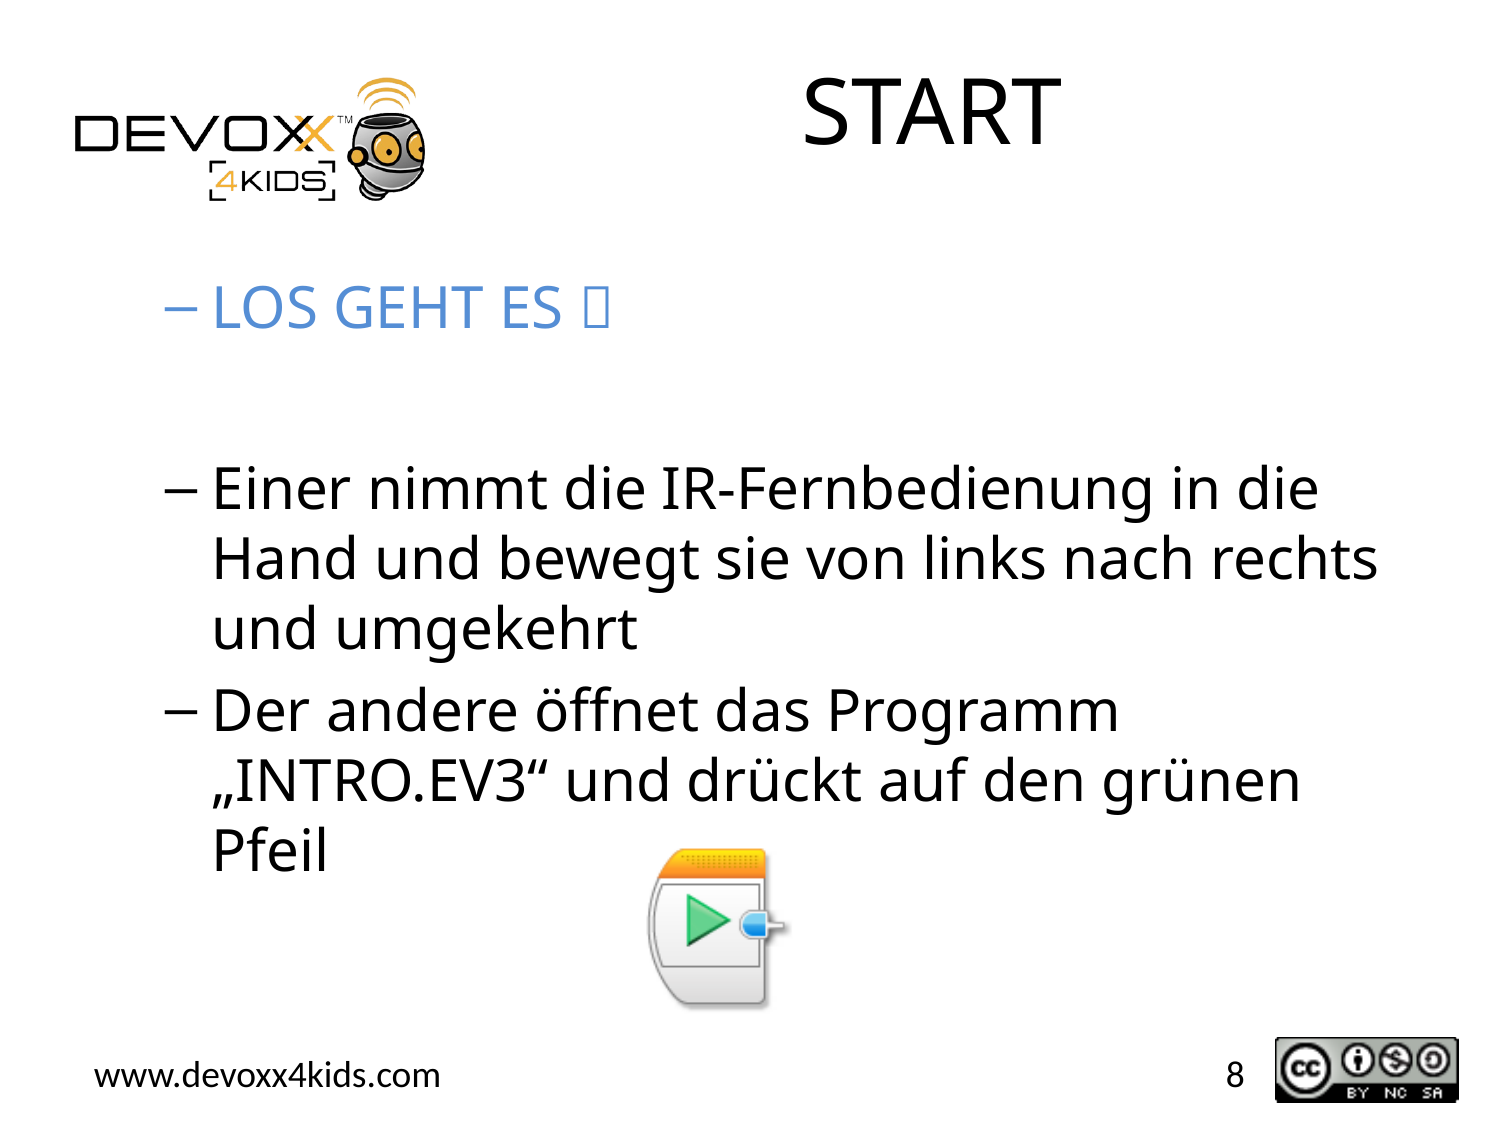

# START
LOS GEHT ES 
Einer nimmt die IR-Fernbedienung in die Hand und bewegt sie von links nach rechts und umgekehrt
Der andere öffnet das Programm „INTRO.EV3“ und drückt auf den grünen Pfeil